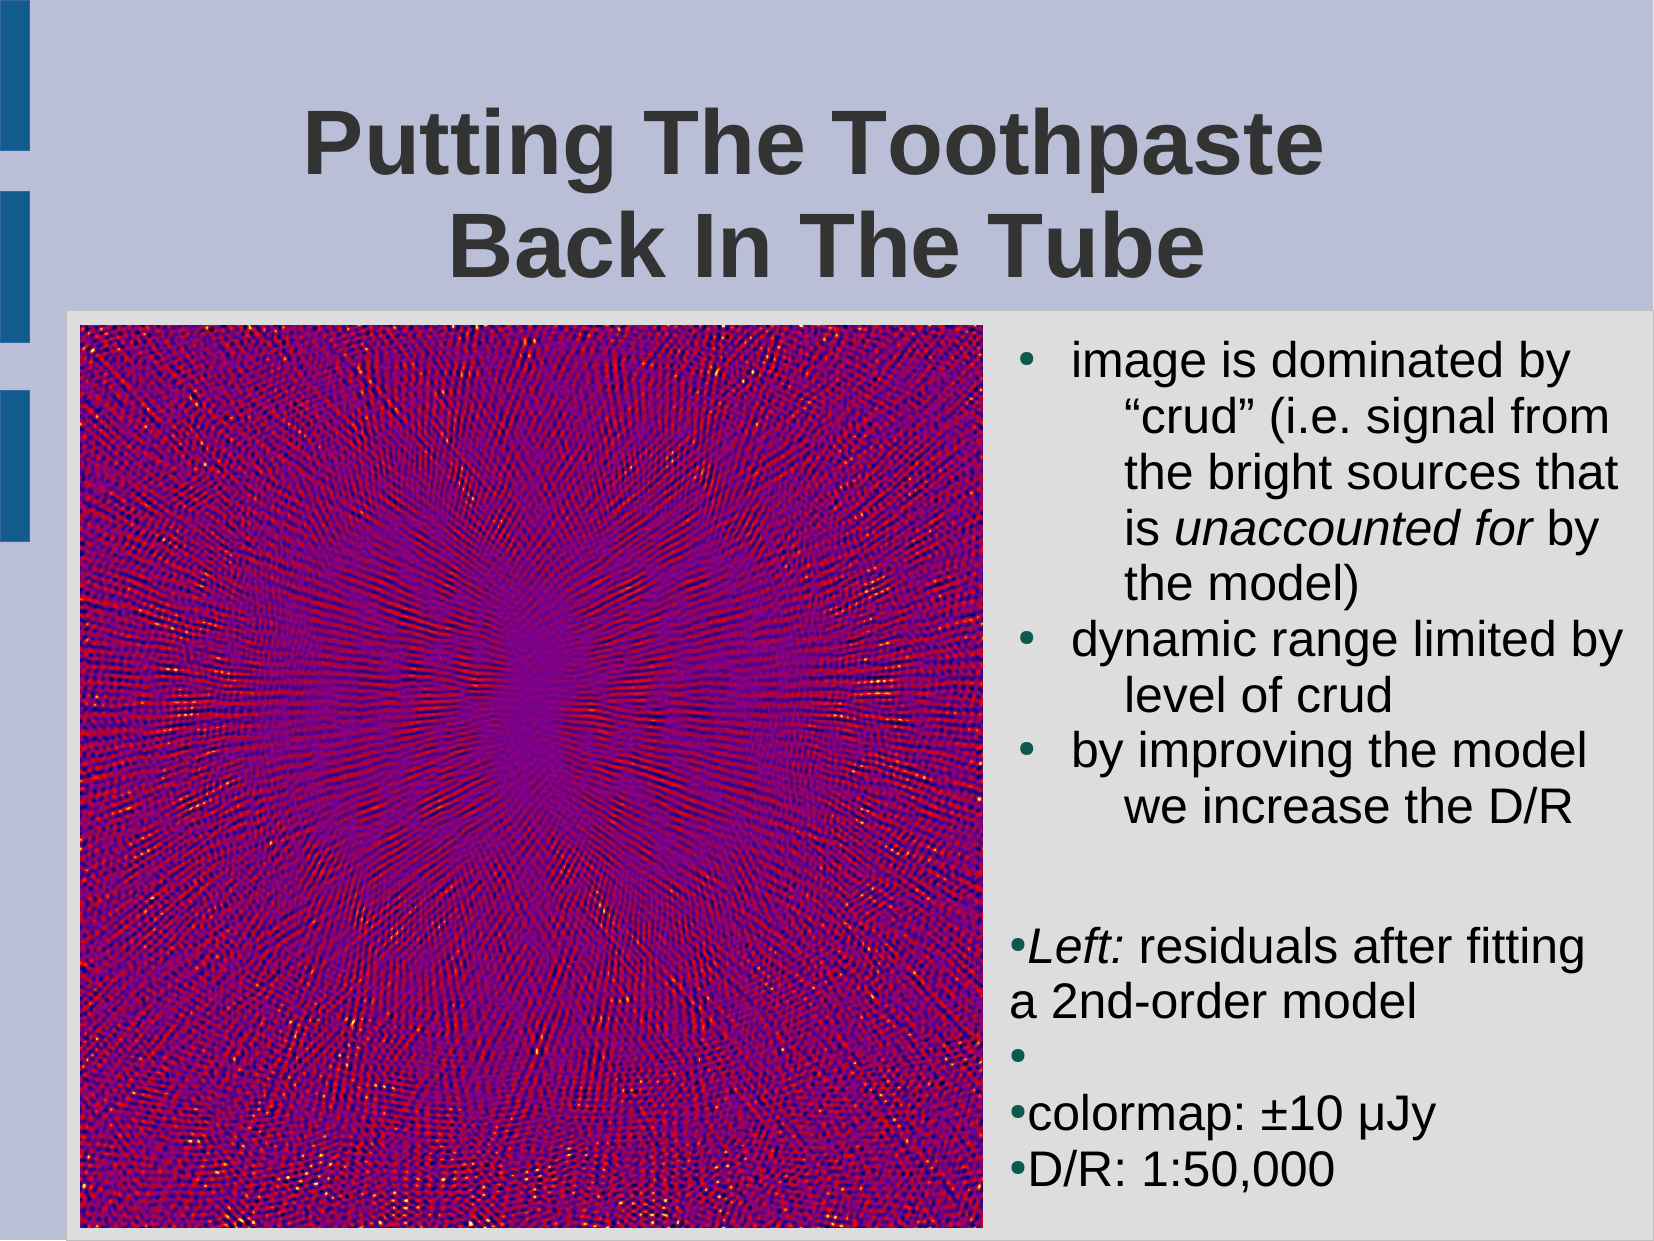

# Putting The Toothpaste Back In The Tube
image is dominated by “crud” (i.e. signal from the bright sources that is unaccounted for by the model)
dynamic range limited by level of crud
by improving the model we increase the D/R
Left: residuals after fitting
a 2nd-order model
colormap: ±10 μJy
D/R: 1:50,000